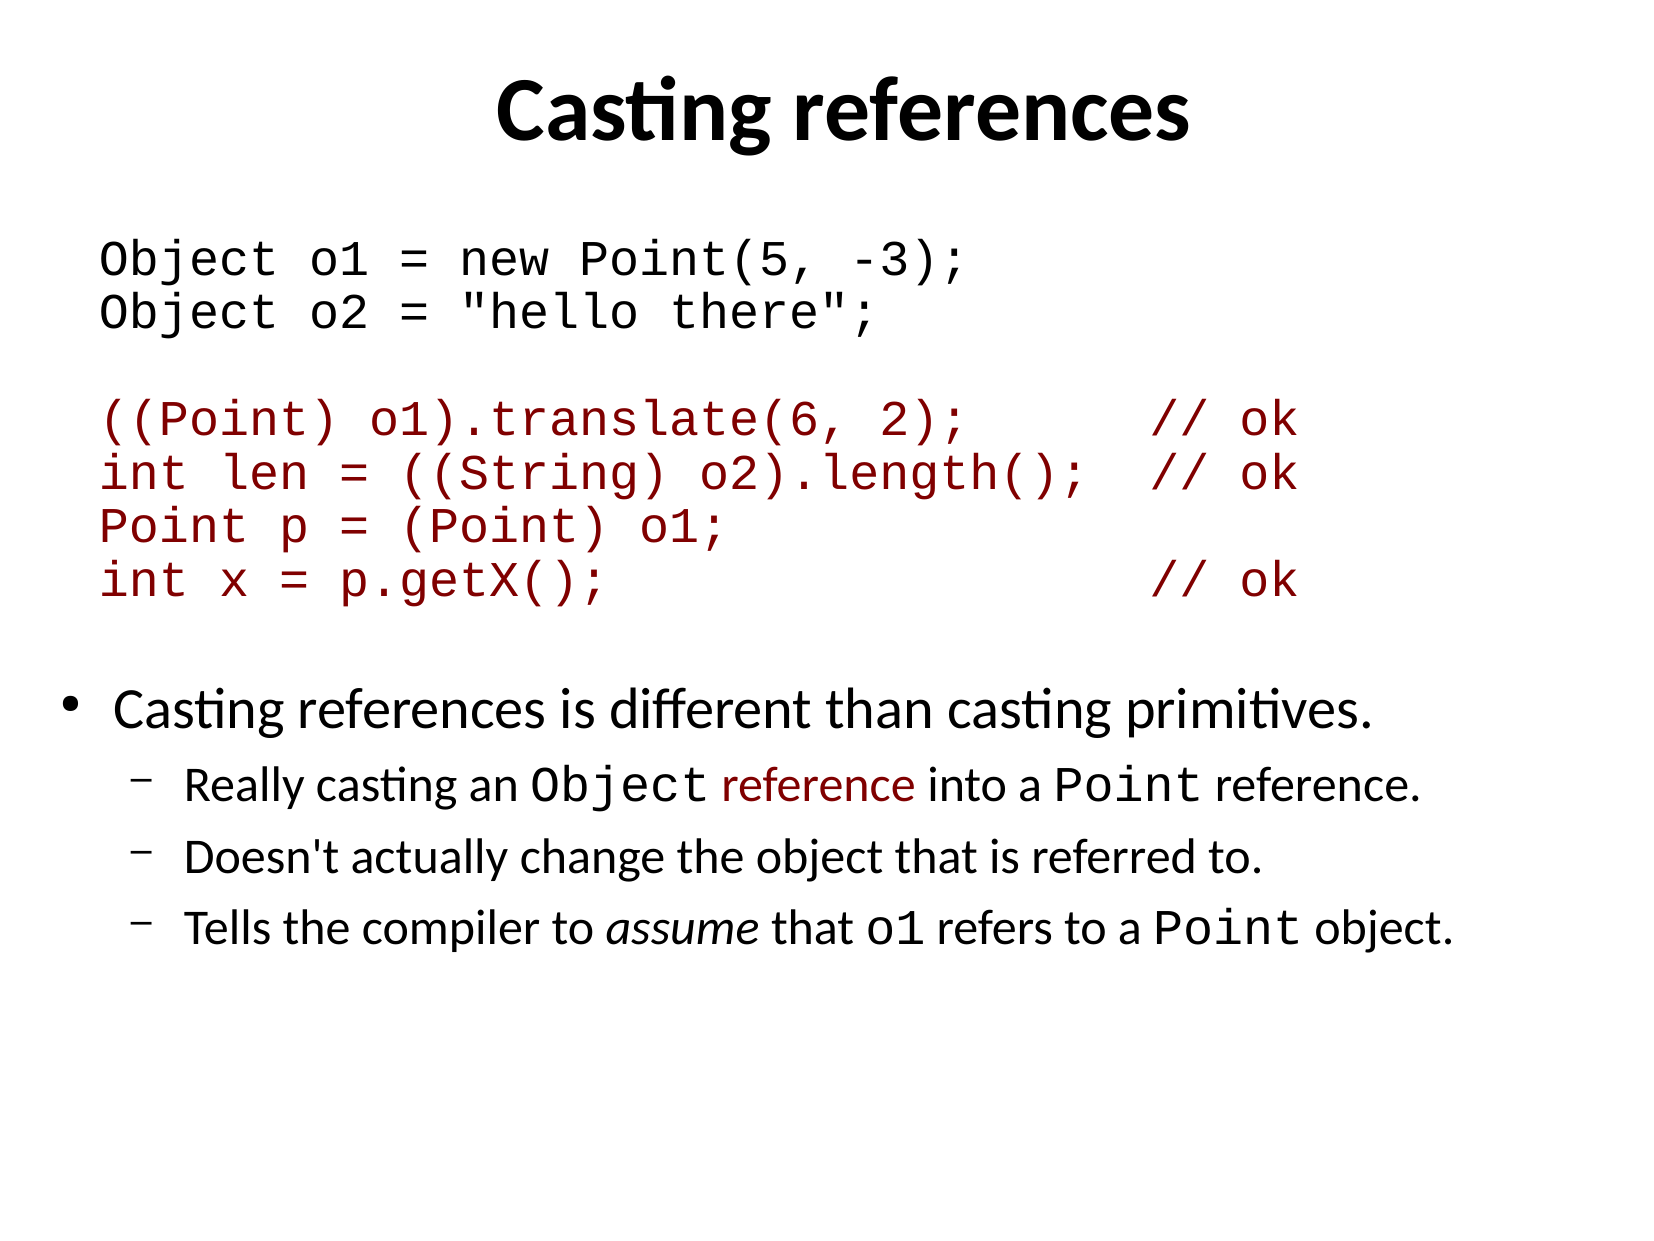

# Casting references
Object o1 = new Point(5, -3);
Object o2 = "hello there";
((Point) o1).translate(6, 2); // ok
int len = ((String) o2).length(); // ok
Point p = (Point) o1;
int x = p.getX(); // ok
Casting references is different than casting primitives.
Really casting an Object reference into a Point reference.
Doesn't actually change the object that is referred to.
Tells the compiler to assume that o1 refers to a Point object.